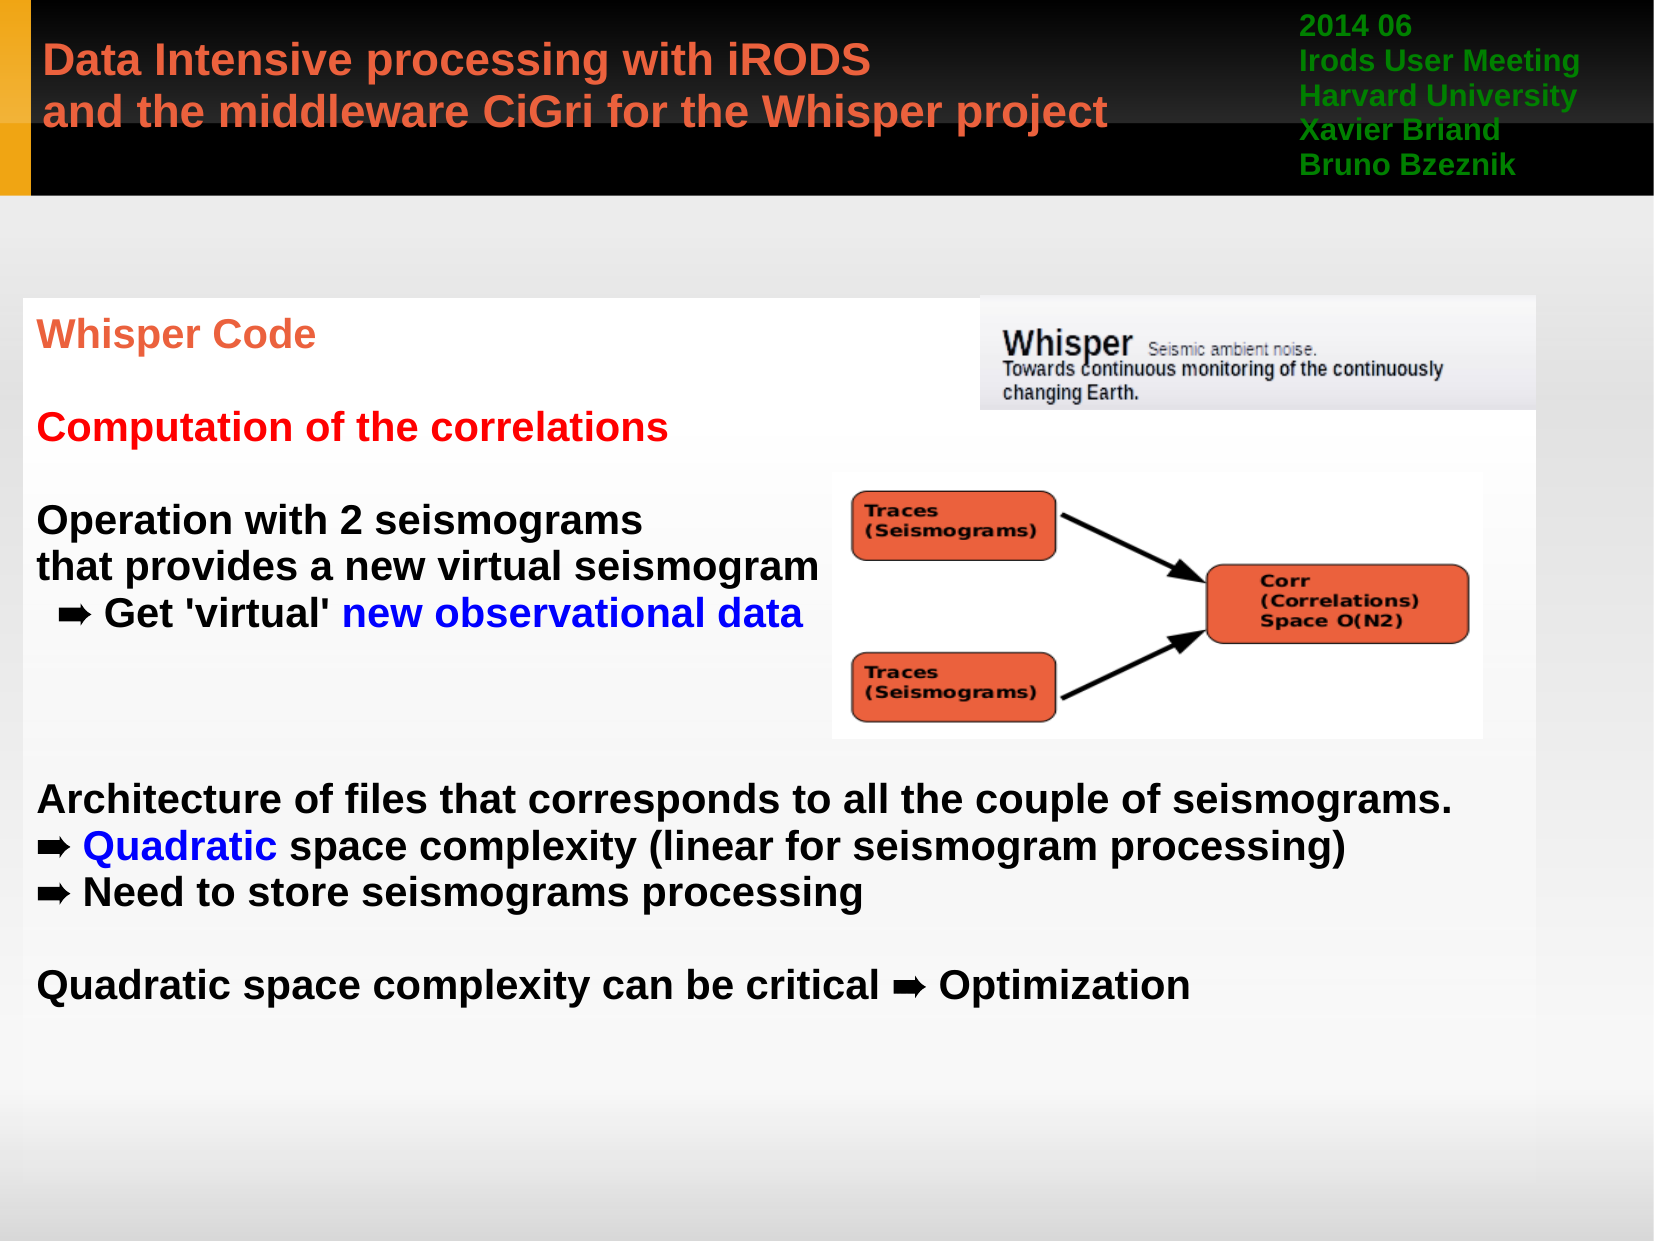

2014 06
Irods User Meeting
Harvard University
Xavier Briand
Bruno Bzeznik
 Data Intensive processing with iRODS
 and the middleware CiGri for the Whisper project
# Whisper Code
Computation of the correlations
Operation with 2 seismograms
that provides a new virtual seismogram
 à Get 'virtual' new observational data
Architecture of files that corresponds to all the couple of seismograms.
à Quadratic space complexity (linear for seismogram processing)
à Need to store seismograms processing
Quadratic space complexity can be critical à Optimization